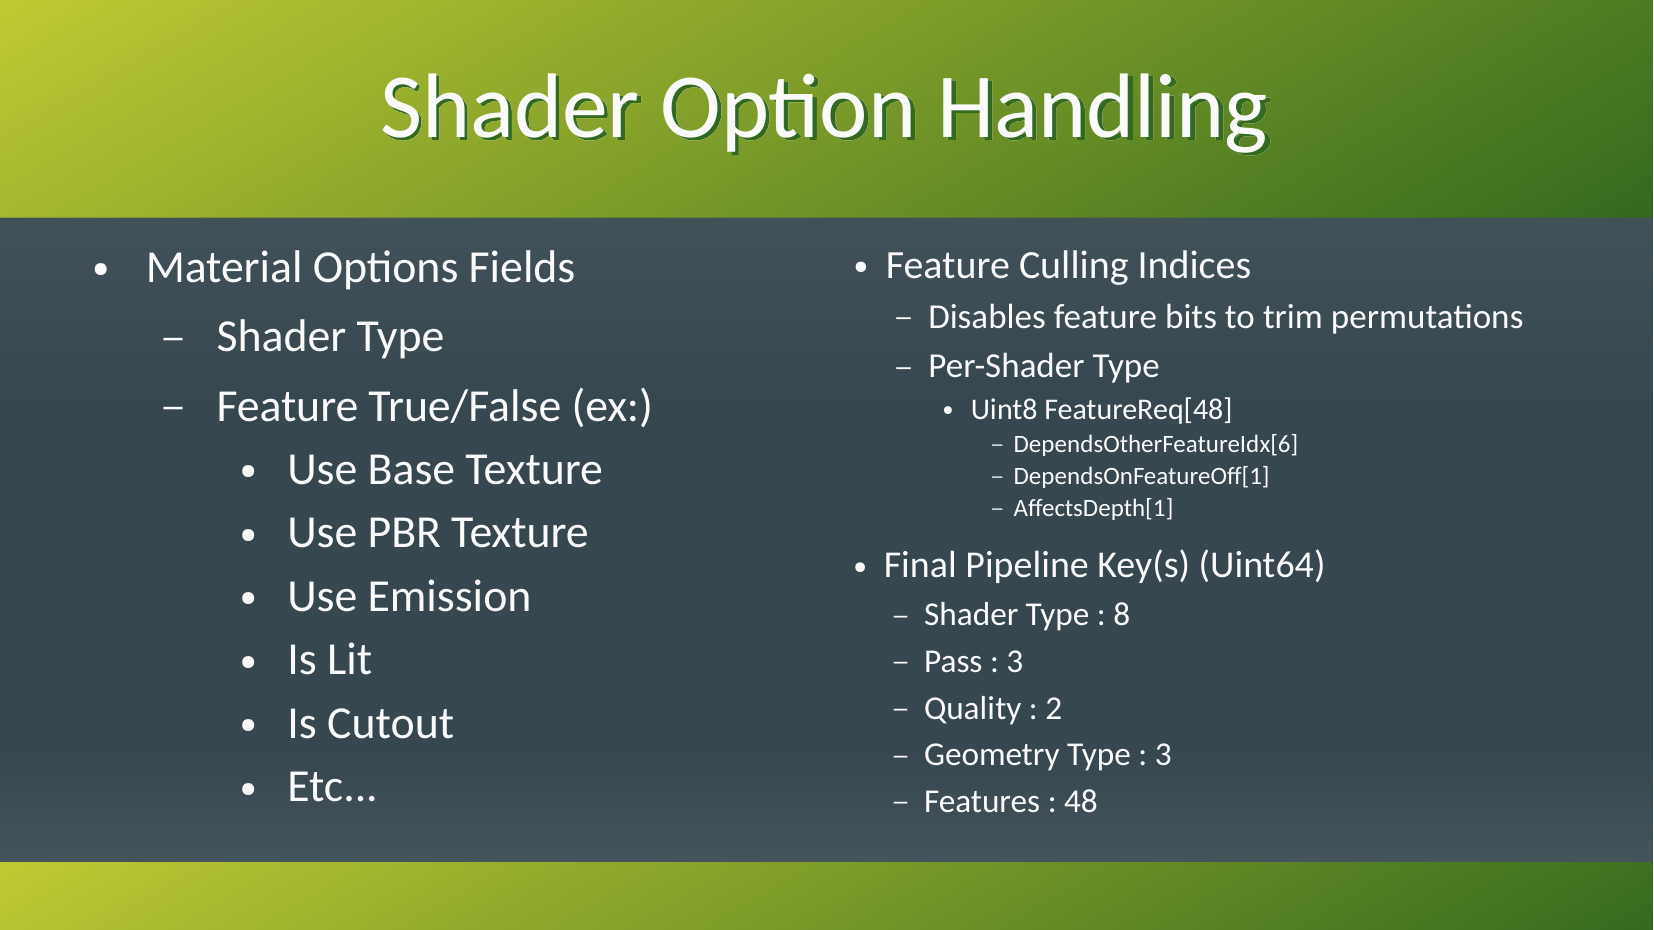

# Shader Option Handling
Material Options Fields
Shader Type
Feature True/False (ex:)
Use Base Texture
Use PBR Texture
Use Emission
Is Lit
Is Cutout
Etc...
Feature Culling Indices
Disables feature bits to trim permutations
Per-Shader Type
Uint8 FeatureReq[48]
DependsOtherFeatureIdx[6]
DependsOnFeatureOff[1]
AffectsDepth[1]
Final Pipeline Key(s) (Uint64)
Shader Type : 8
Pass : 3
Quality : 2
Geometry Type : 3
Features : 48